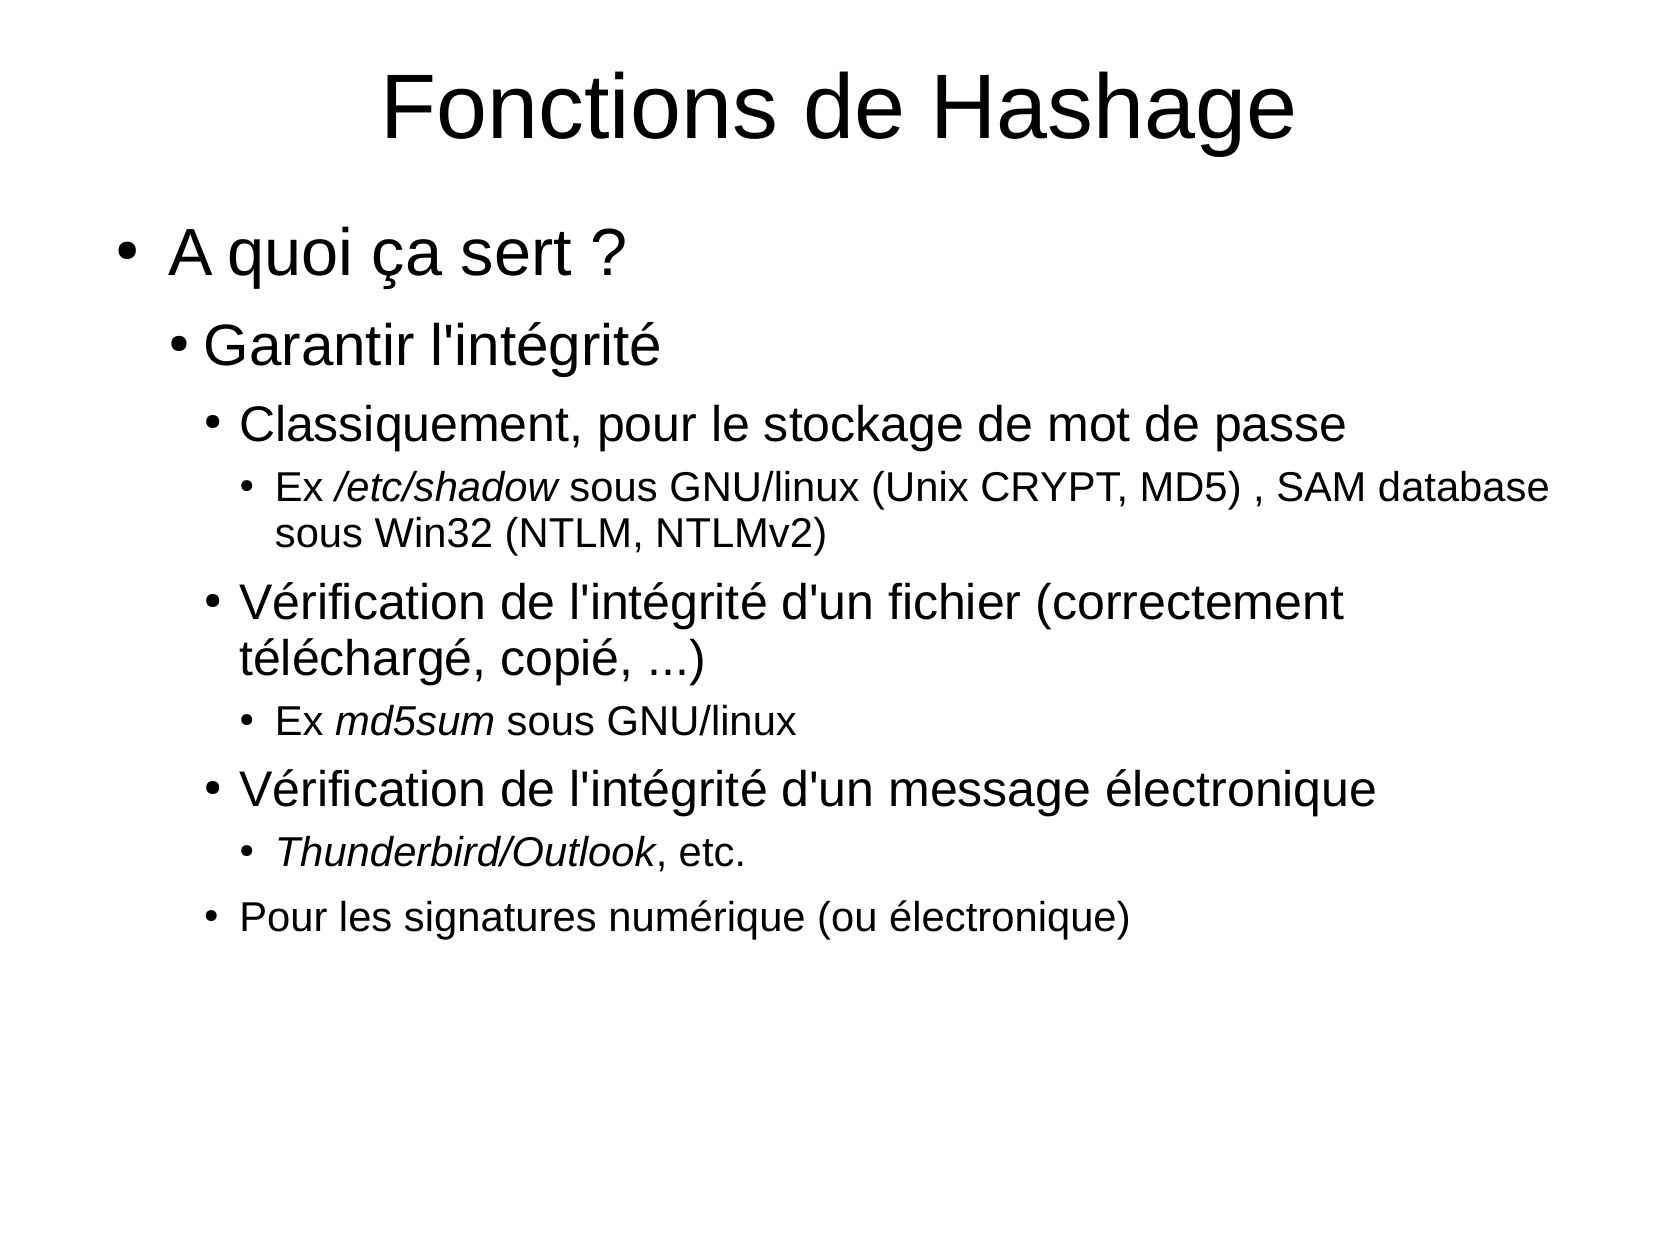

# Fonctions de Hashage
A quoi ça sert ?
Garantir l'intégrité
Classiquement, pour le stockage de mot de passe
Ex /etc/shadow sous GNU/linux (Unix CRYPT, MD5) , SAM database sous Win32 (NTLM, NTLMv2)
Vérification de l'intégrité d'un fichier (correctement téléchargé, copié, ...)
Ex md5sum sous GNU/linux
Vérification de l'intégrité d'un message électronique
Thunderbird/Outlook, etc.
Pour les signatures numérique (ou électronique)